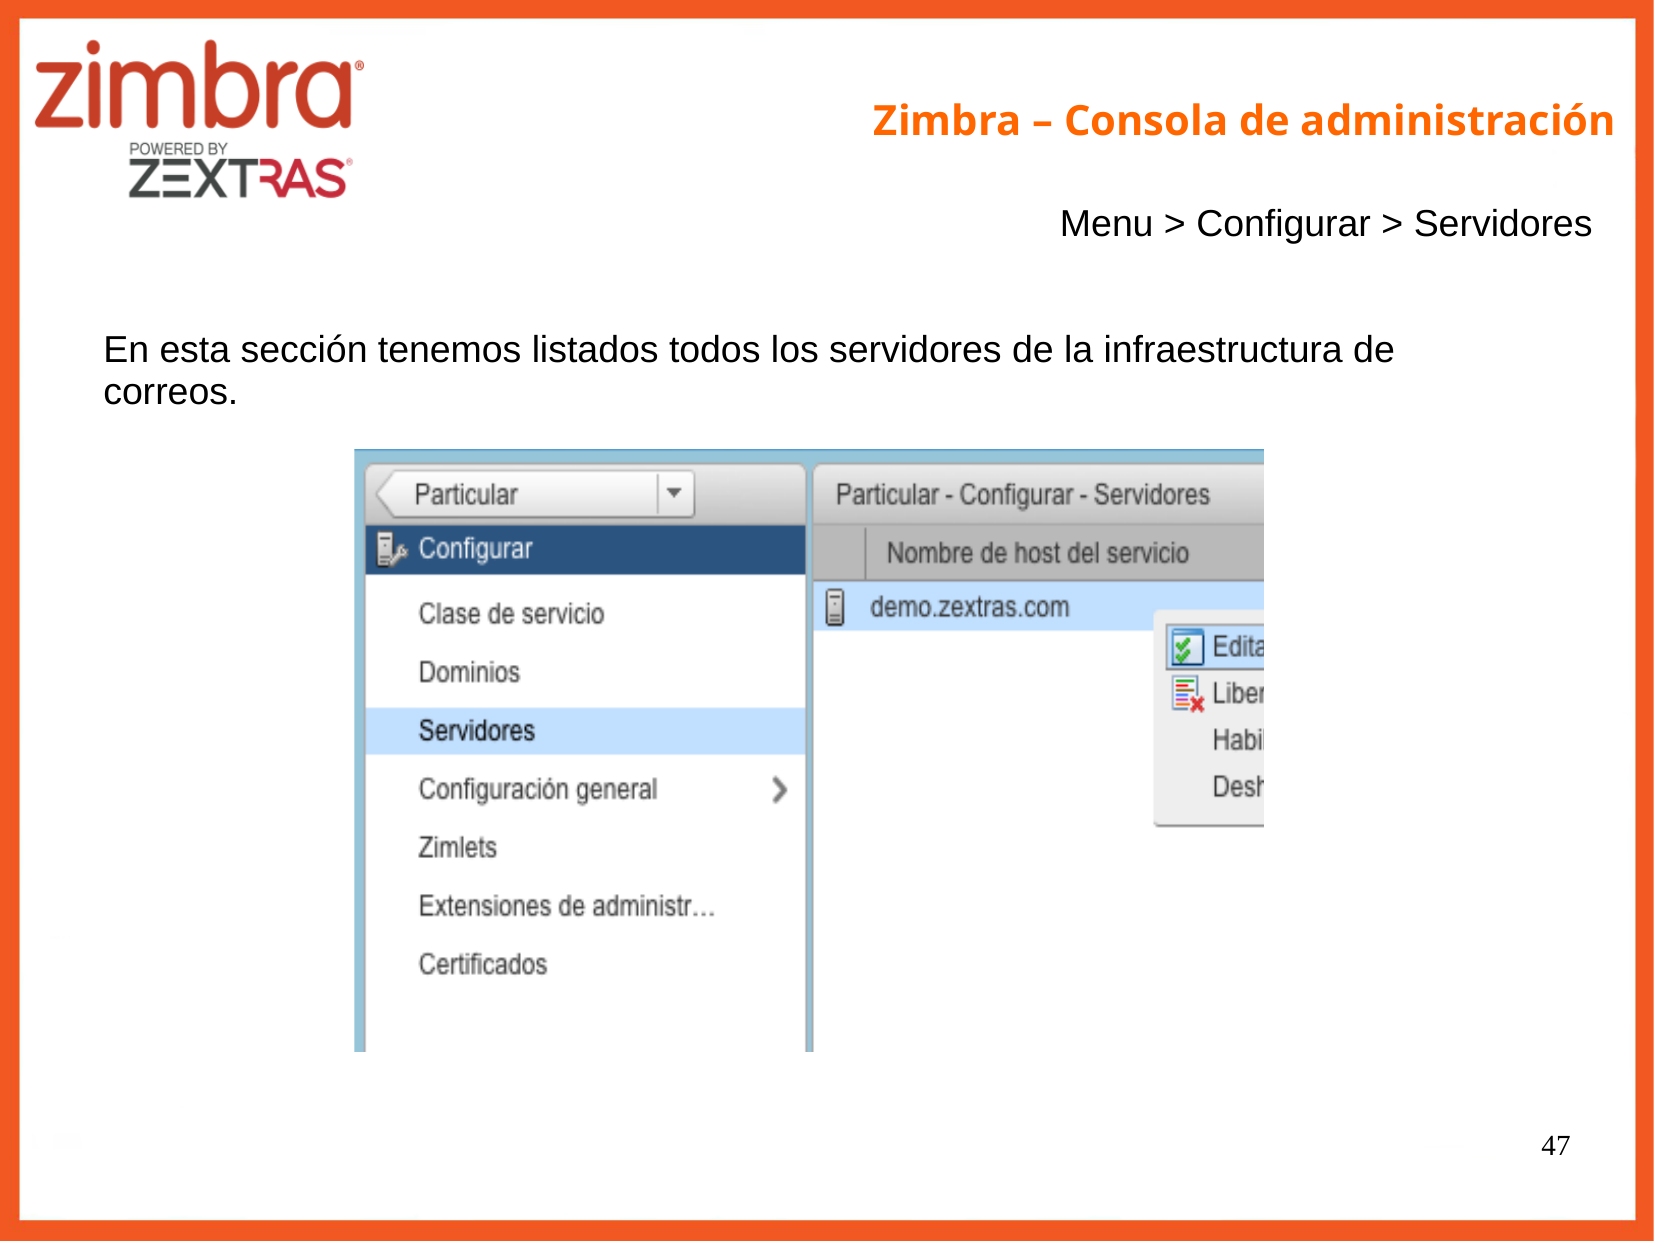

Zimbra – Consola de administración
Menu > Configurar > Servidores
En esta sección tenemos listados todos los servidores de la infraestructura de correos.
47